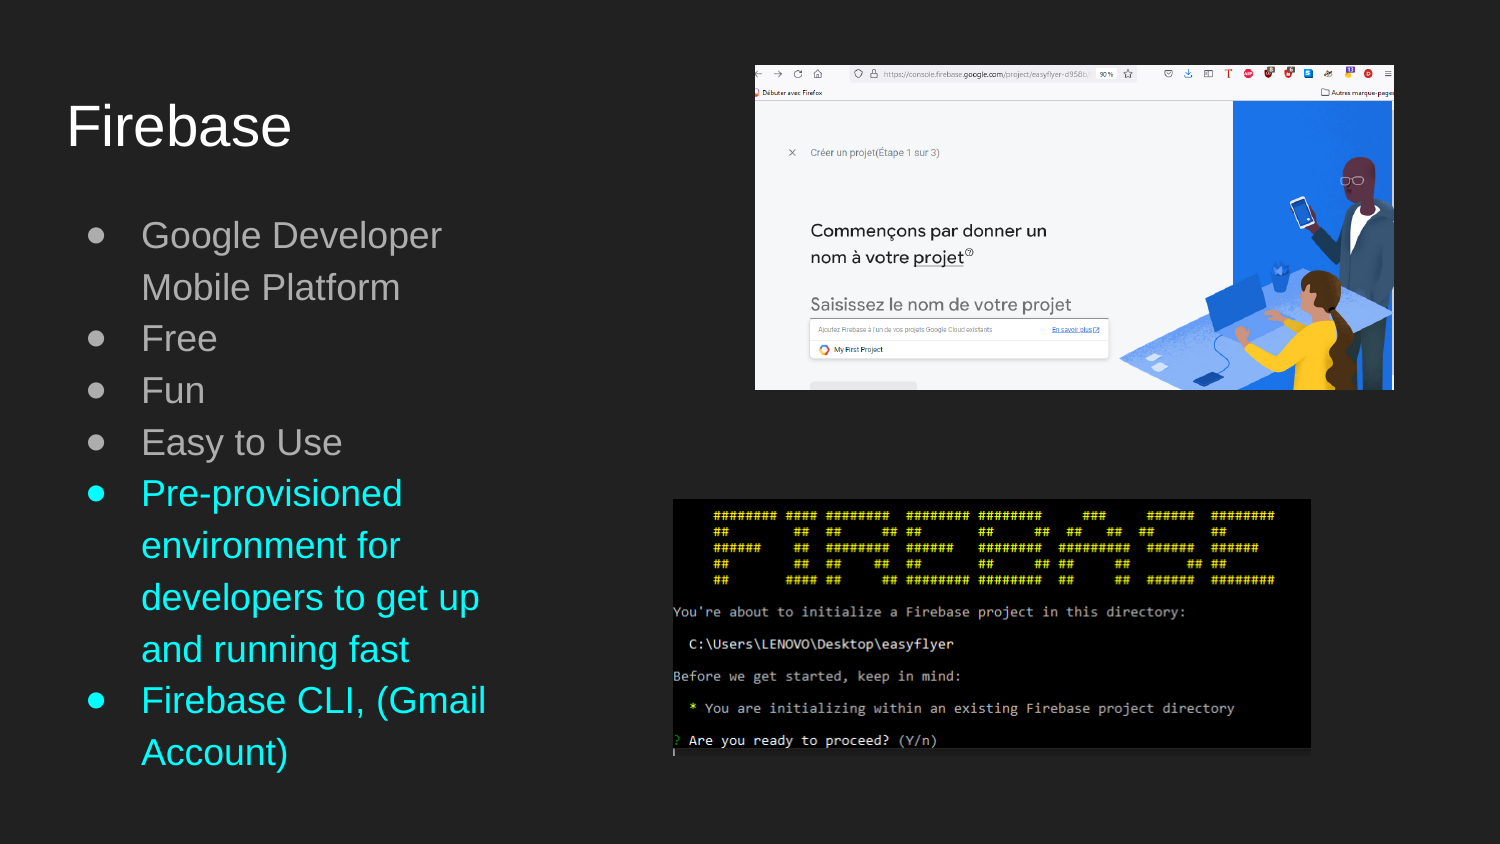

# Firebase
Google Developer Mobile Platform
Free
Fun
Easy to Use
Pre-provisioned environment for developers to get up and running fast
Firebase CLI, (Gmail Account)